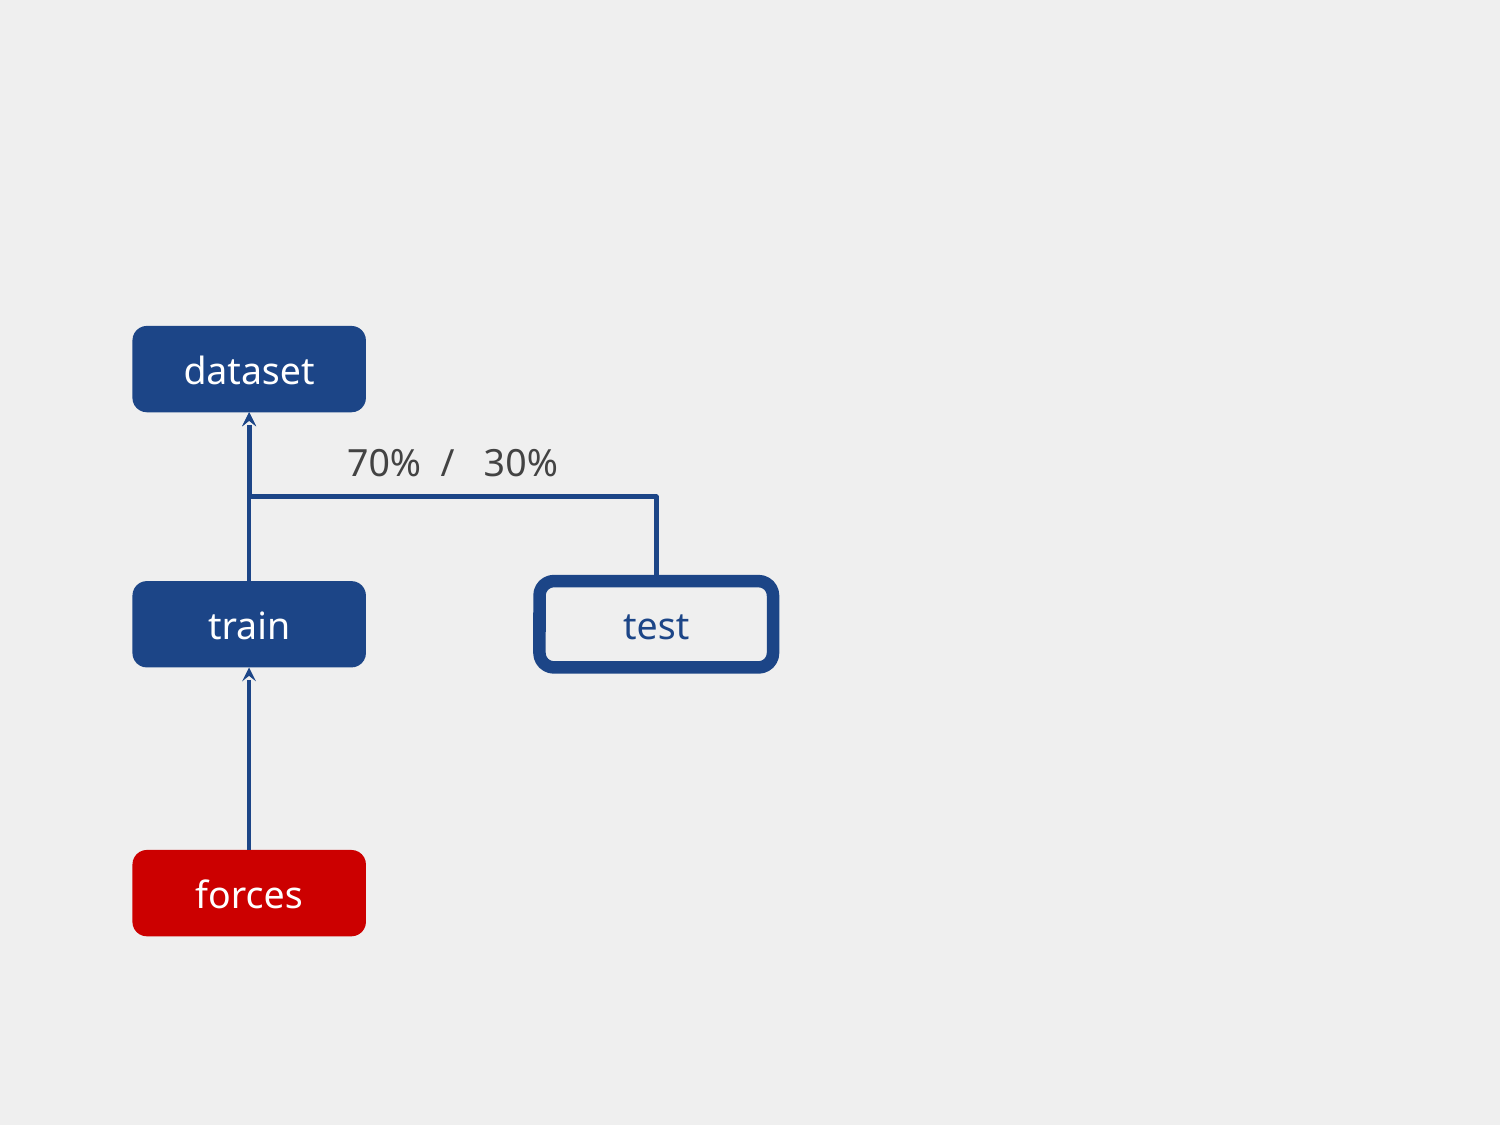

dataset
70% / 30%
train
test
forces